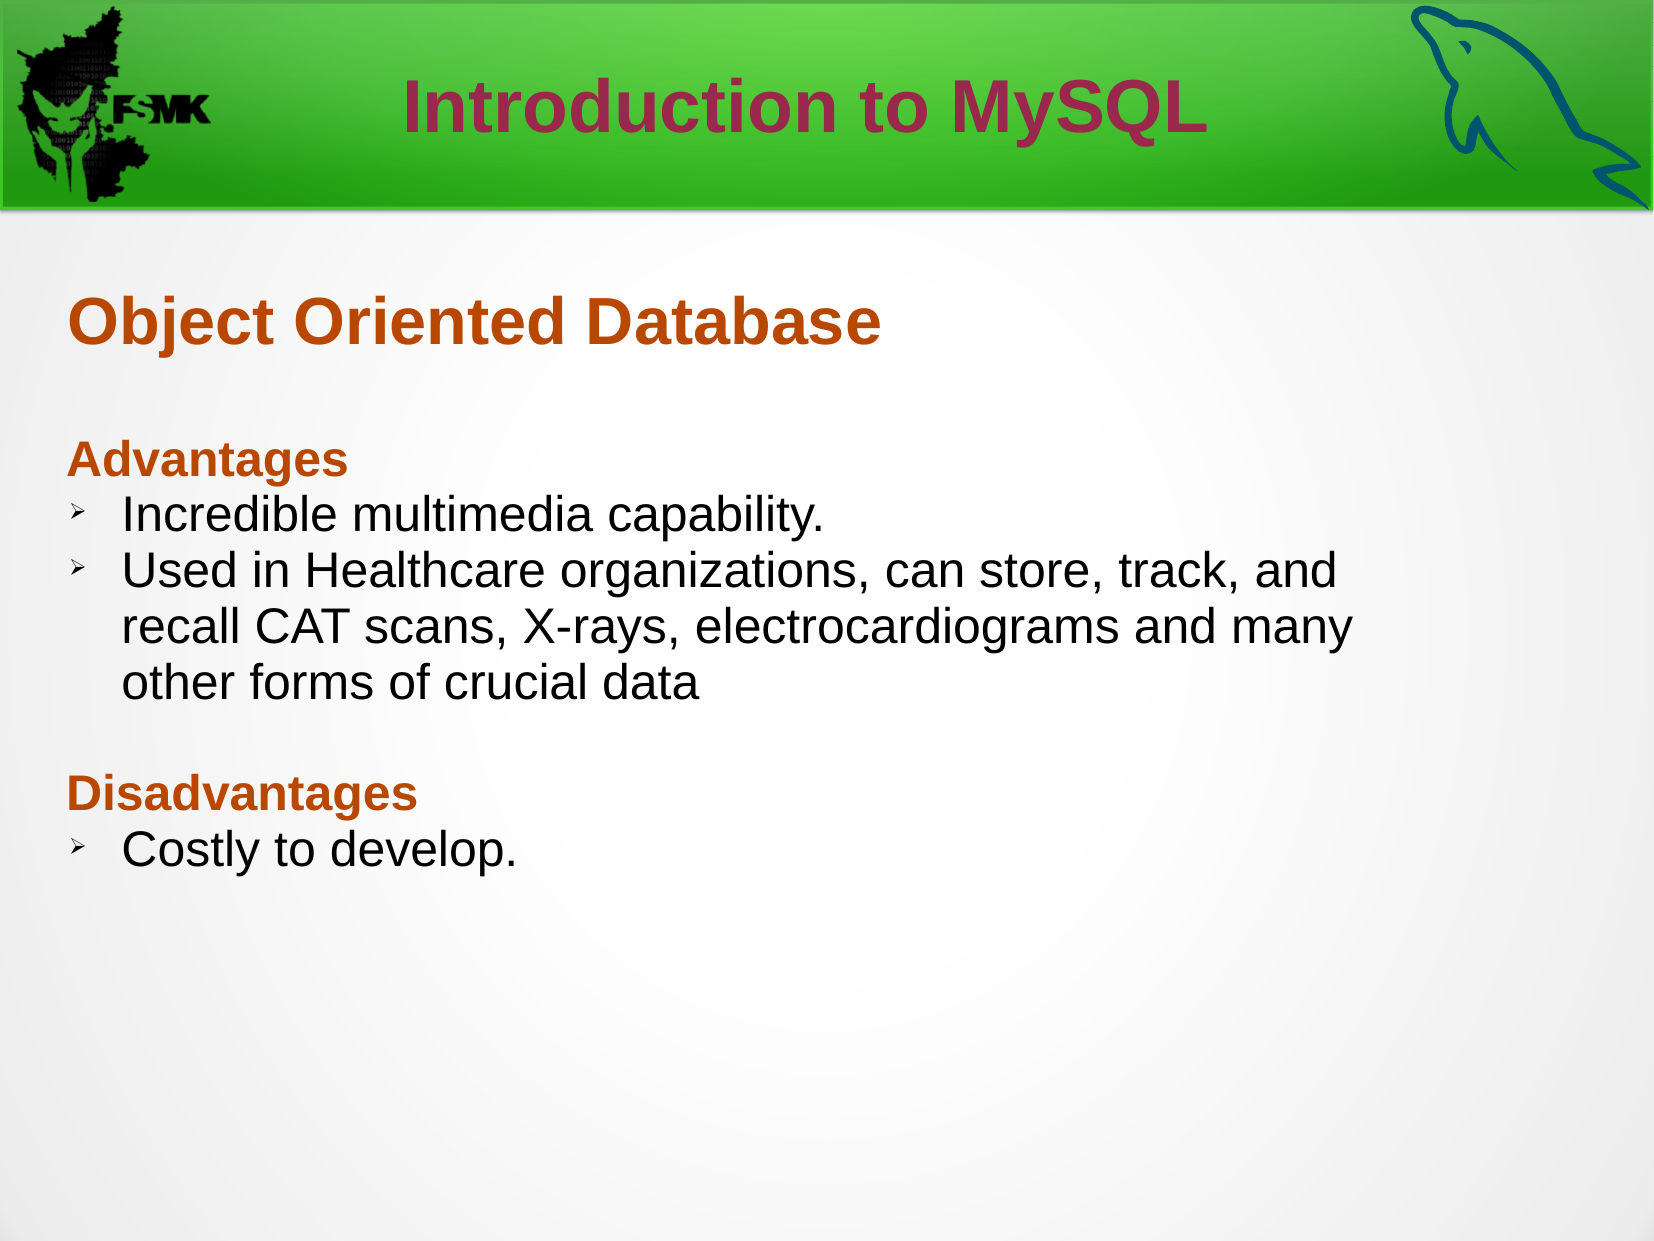

# Introduction to MySQL
Object Oriented Database
Advantages
Incredible multimedia capability.
Used in Healthcare organizations, can store, track, and recall CAT scans, X-rays, electrocardiograms and many other forms of crucial data
Disadvantages
Costly to develop.